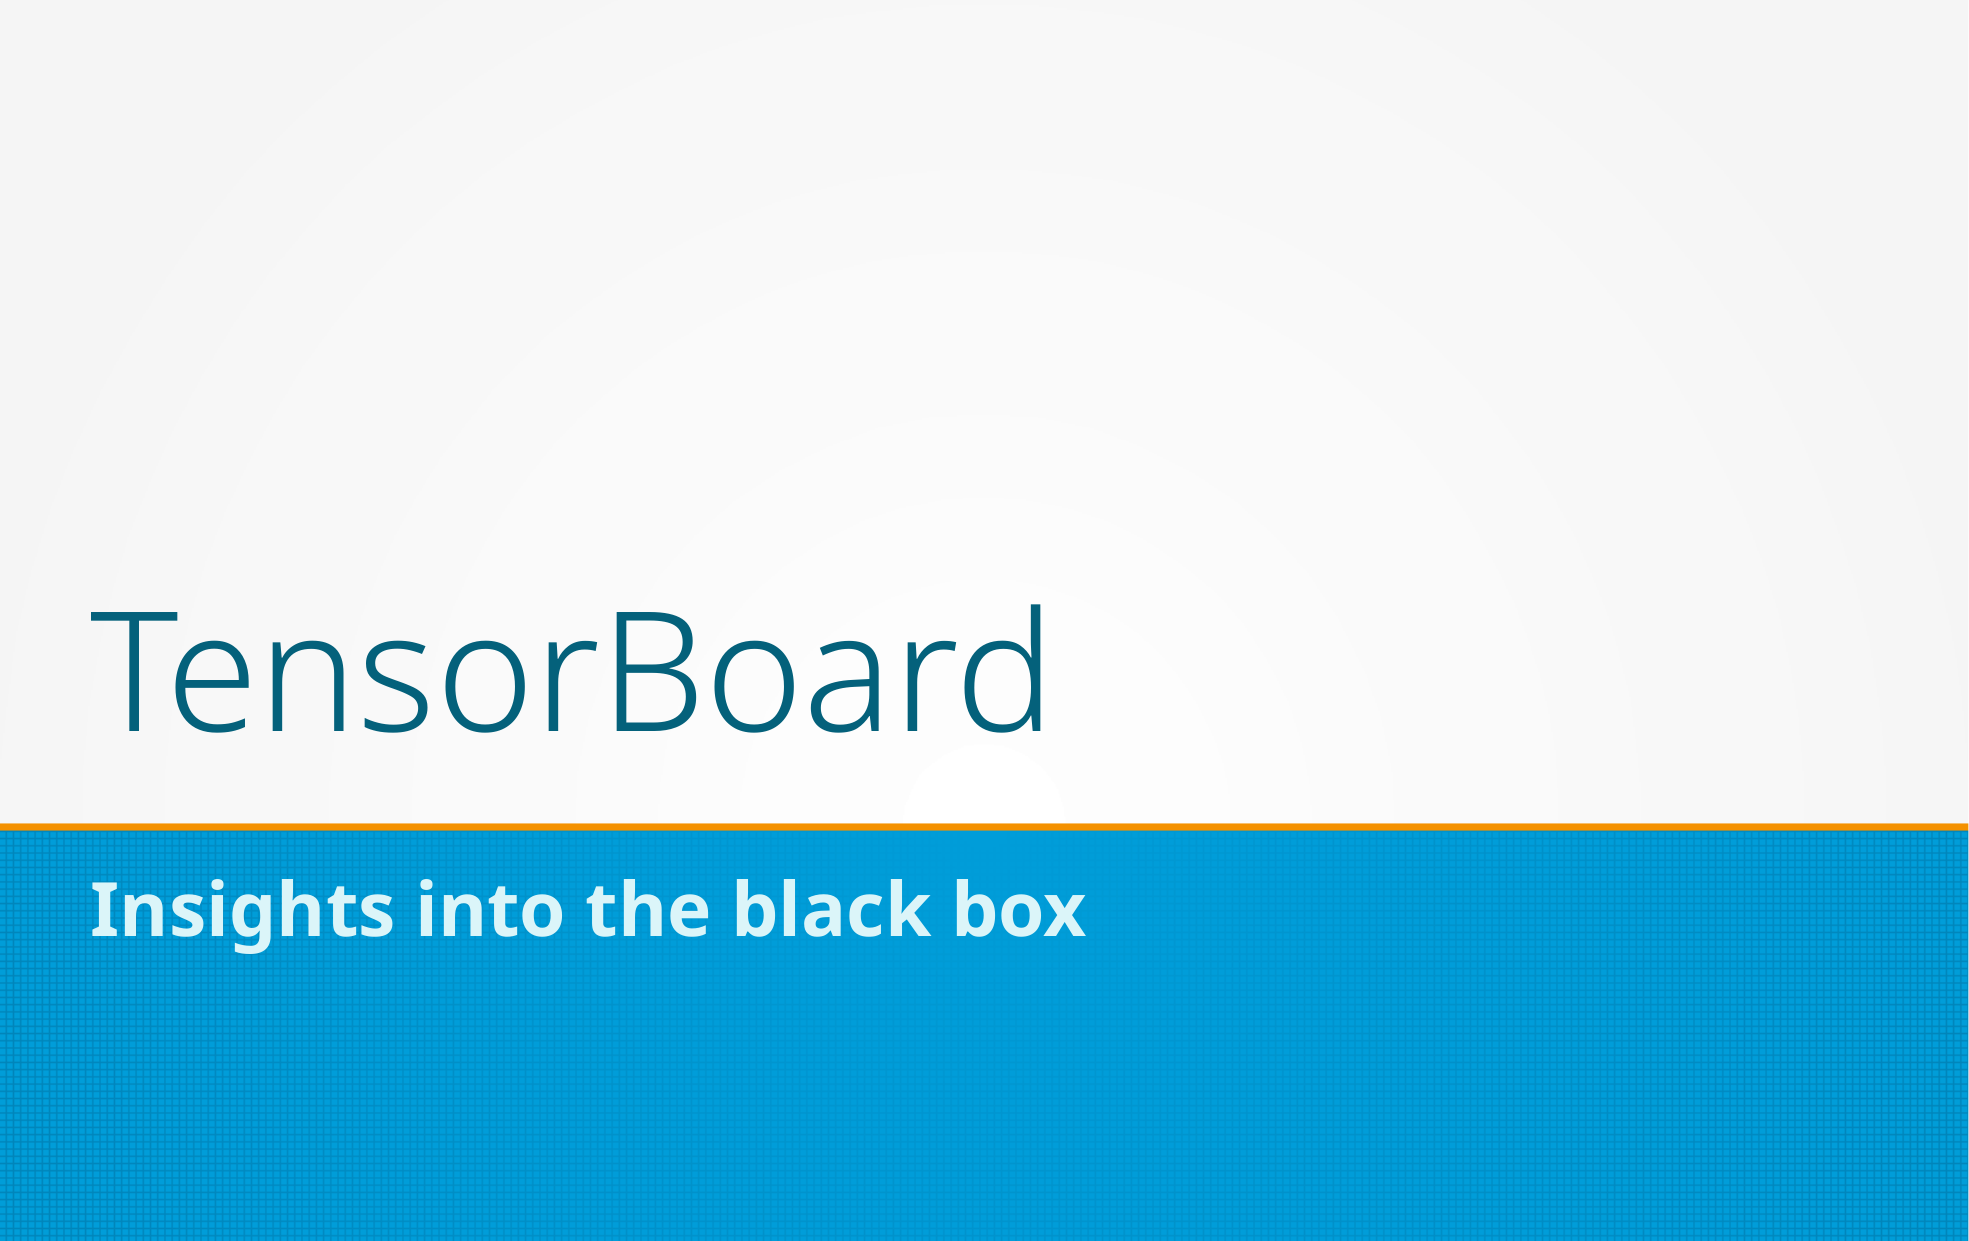

# TensorBoard
Insights into the black box